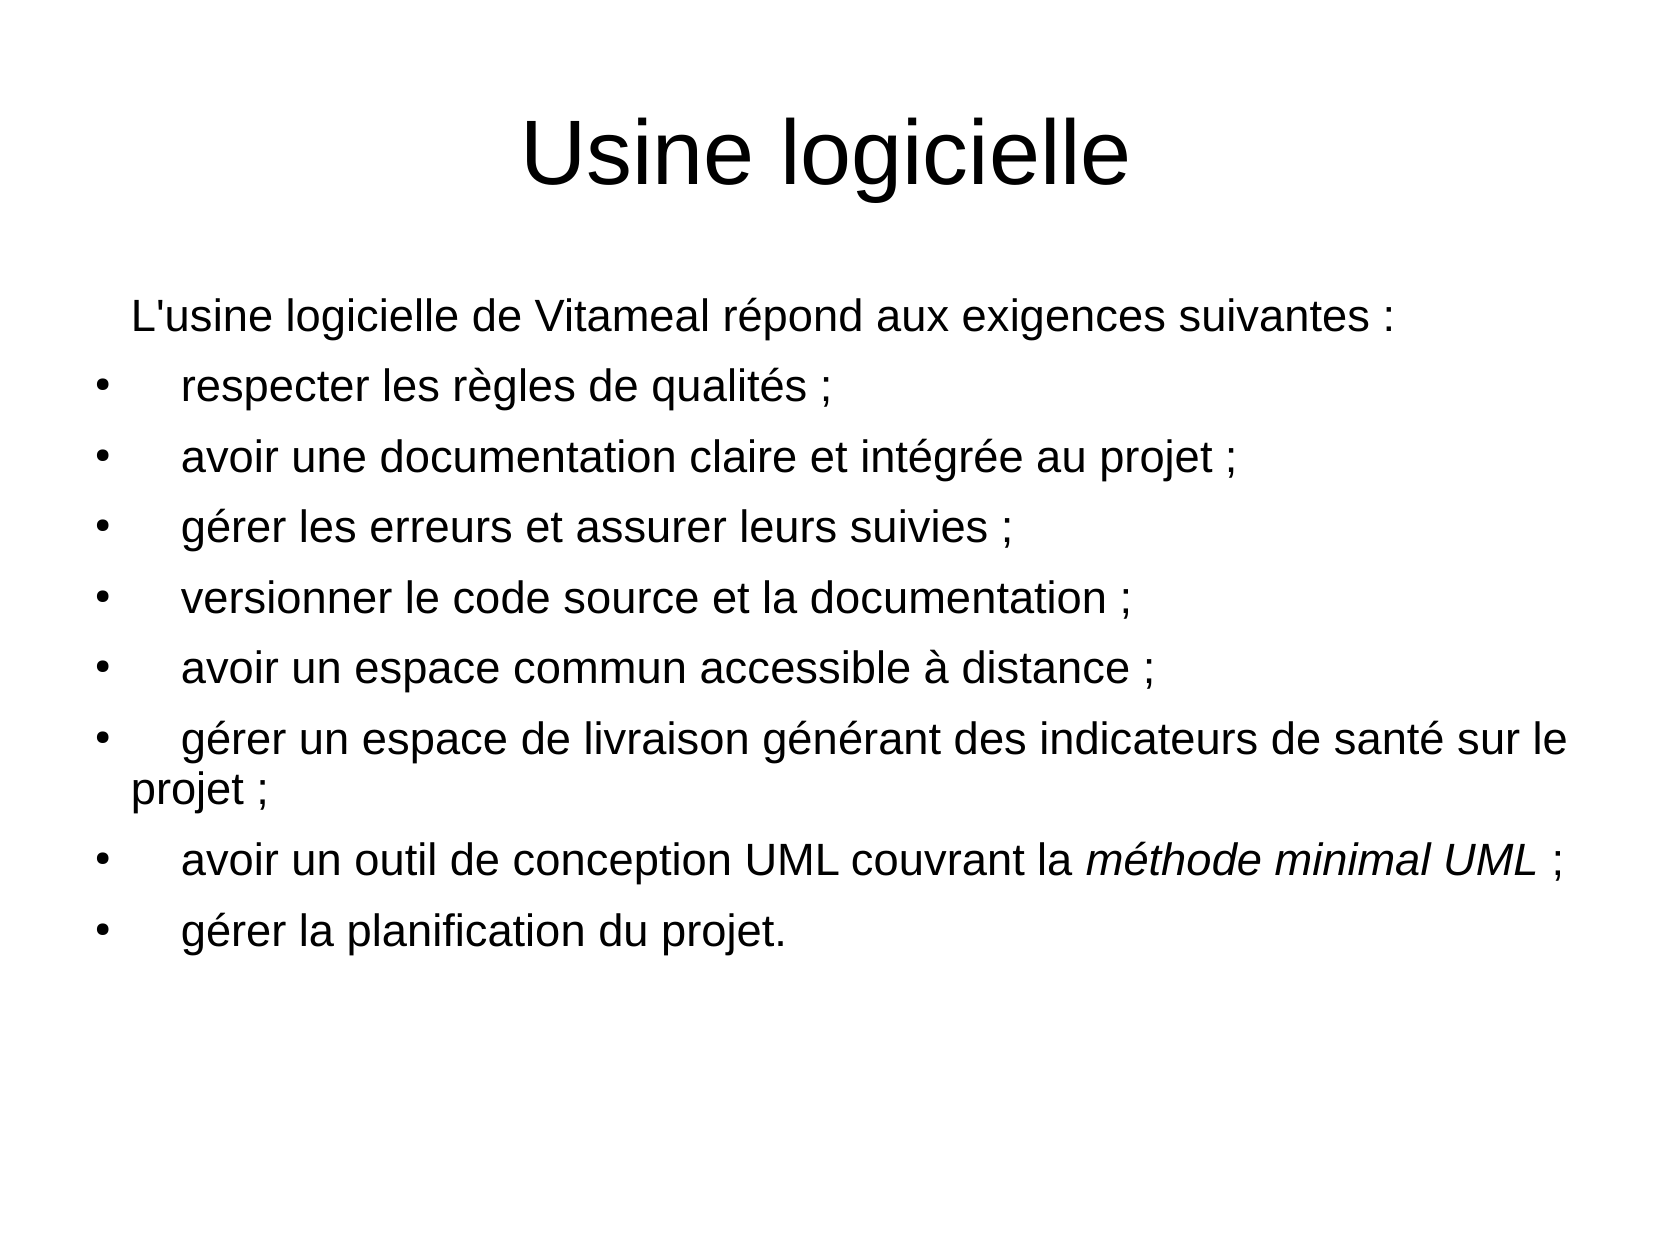

# Usine logicielle
L'usine logicielle de Vitameal répond aux exigences suivantes :
 respecter les règles de qualités ;
 avoir une documentation claire et intégrée au projet ;
 gérer les erreurs et assurer leurs suivies ;
 versionner le code source et la documentation ;
 avoir un espace commun accessible à distance ;
 gérer un espace de livraison générant des indicateurs de santé sur le projet ;
 avoir un outil de conception UML couvrant la méthode minimal UML ;
 gérer la planification du projet.